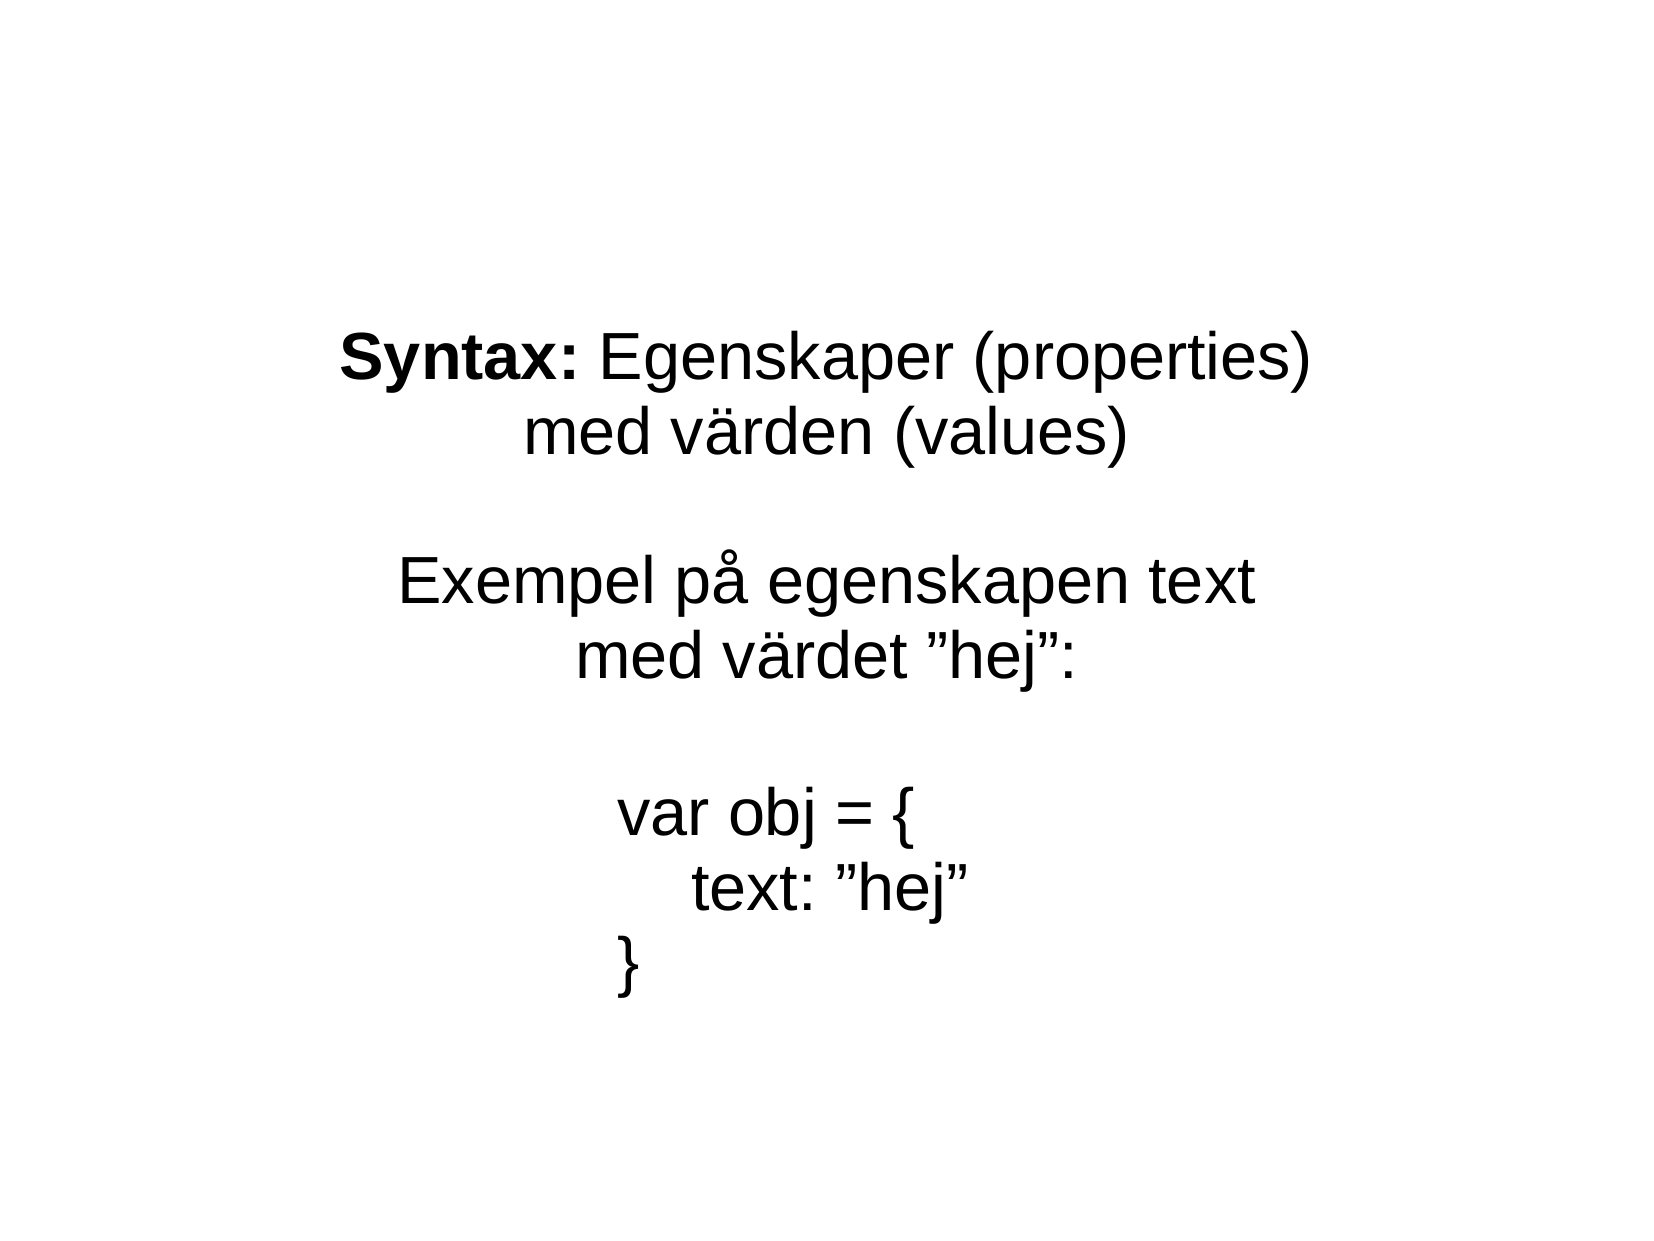

# Syntax: Egenskaper (properties) med värden (values)
Exempel på egenskapen text med värdet ”hej”:
var obj = {
	text: ”hej”
}